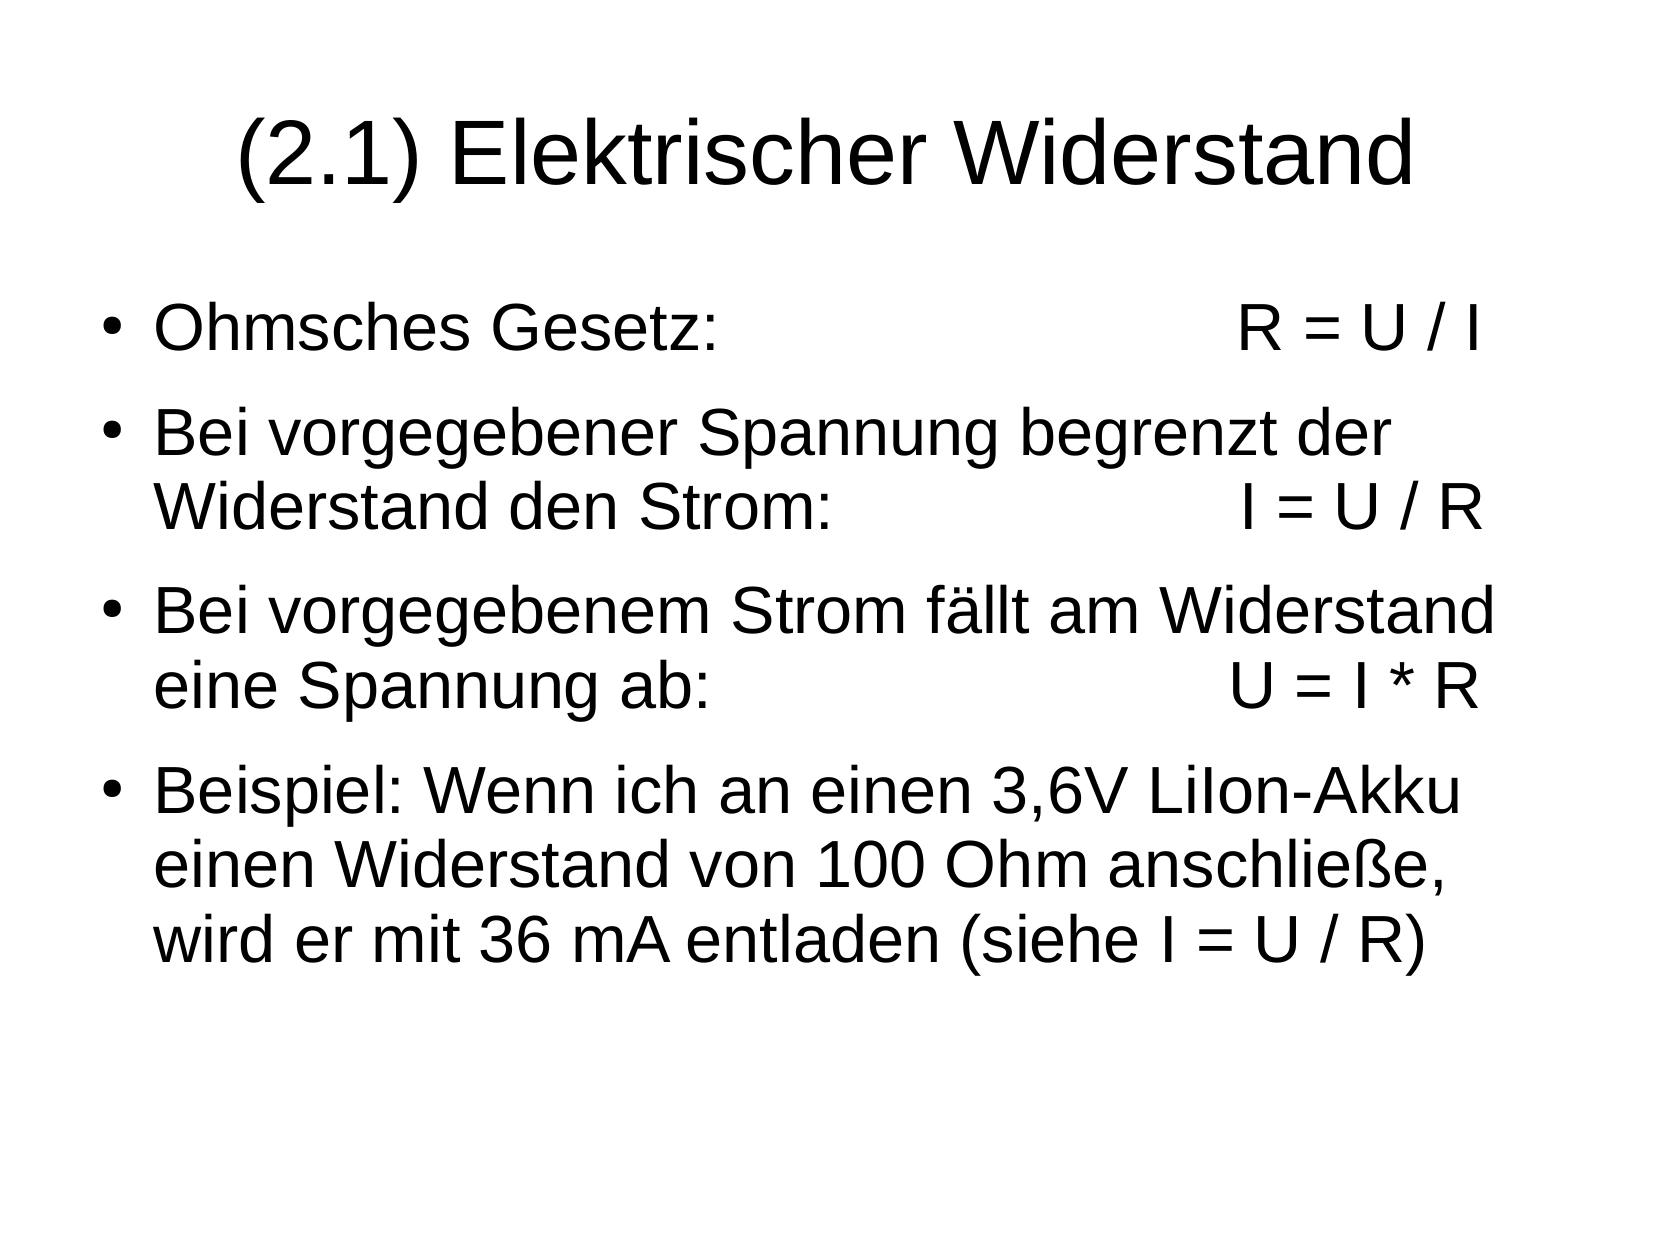

# (2.1) Elektrischer Widerstand
Ohmsches Gesetz: R = U / I
Bei vorgegebener Spannung begrenzt der Widerstand den Strom: I = U / R
Bei vorgegebenem Strom fällt am Widerstand eine Spannung ab: U = I * R
Beispiel: Wenn ich an einen 3,6V LiIon-Akku einen Widerstand von 100 Ohm anschließe, wird er mit 36 mA entladen (siehe I = U / R)